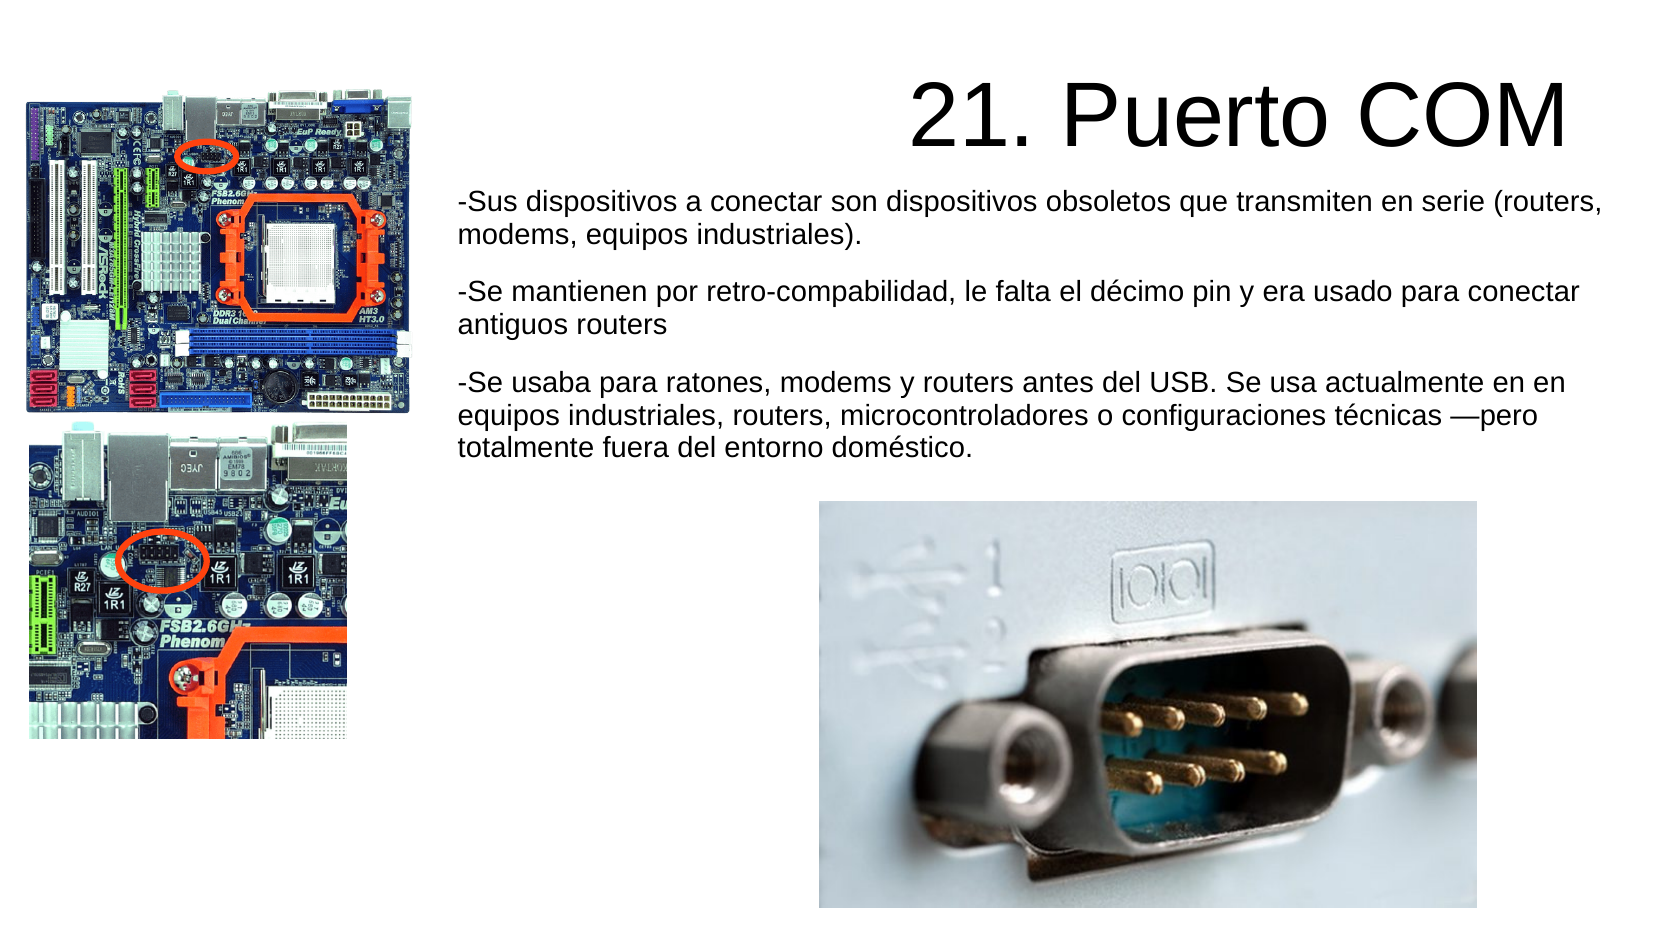

# 21. Puerto COM
-Sus dispositivos a conectar son dispositivos obsoletos que transmiten en serie (routers, modems, equipos industriales).
-Se mantienen por retro-compabilidad, le falta el décimo pin y era usado para conectar antiguos routers
-Se usaba para ratones, modems y routers antes del USB. Se usa actualmente en en equipos industriales, routers, microcontroladores o configuraciones técnicas —pero totalmente fuera del entorno doméstico.